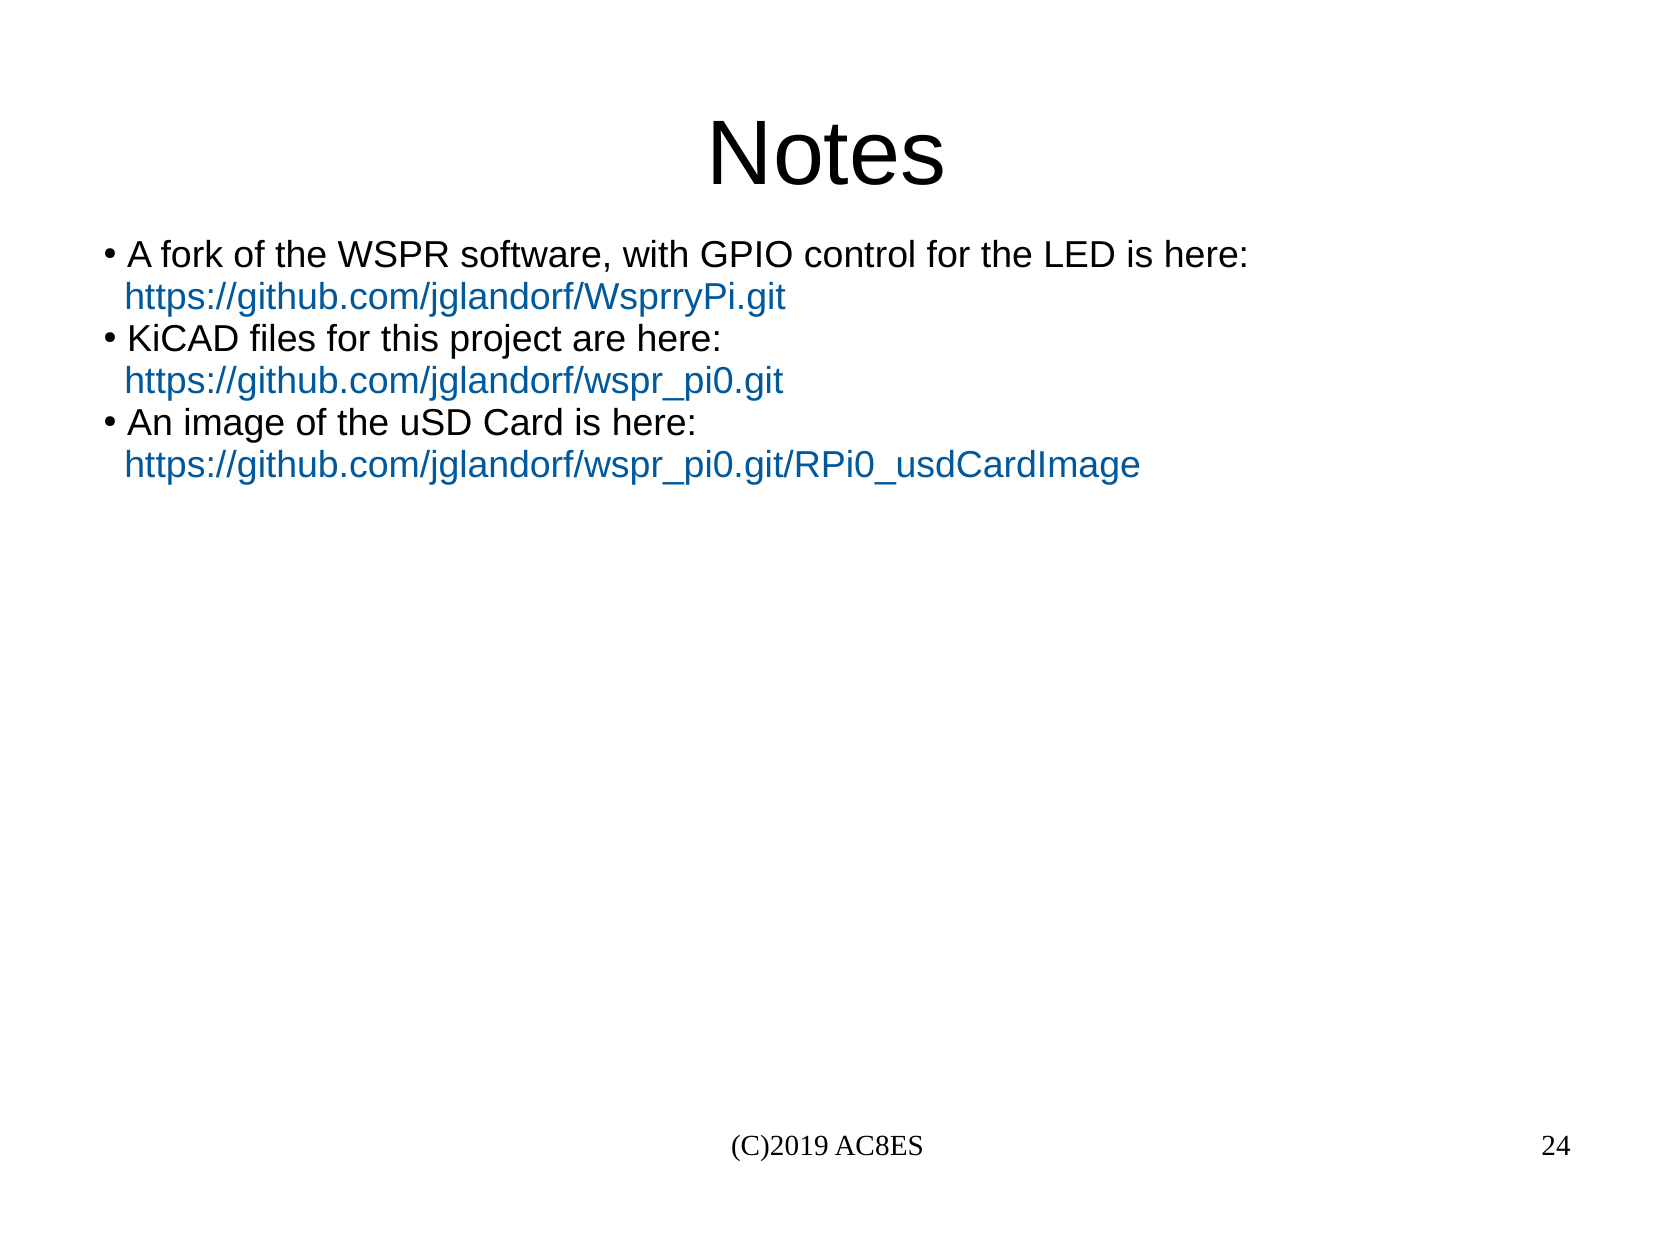

# Notes
 A fork of the WSPR software, with GPIO control for the LED is here:
 https://github.com/jglandorf/WsprryPi.git
 KiCAD files for this project are here:
 https://github.com/jglandorf/wspr_pi0.git
 An image of the uSD Card is here:
 https://github.com/jglandorf/wspr_pi0.git/RPi0_usdCardImage
(C)2019 AC8ES
24